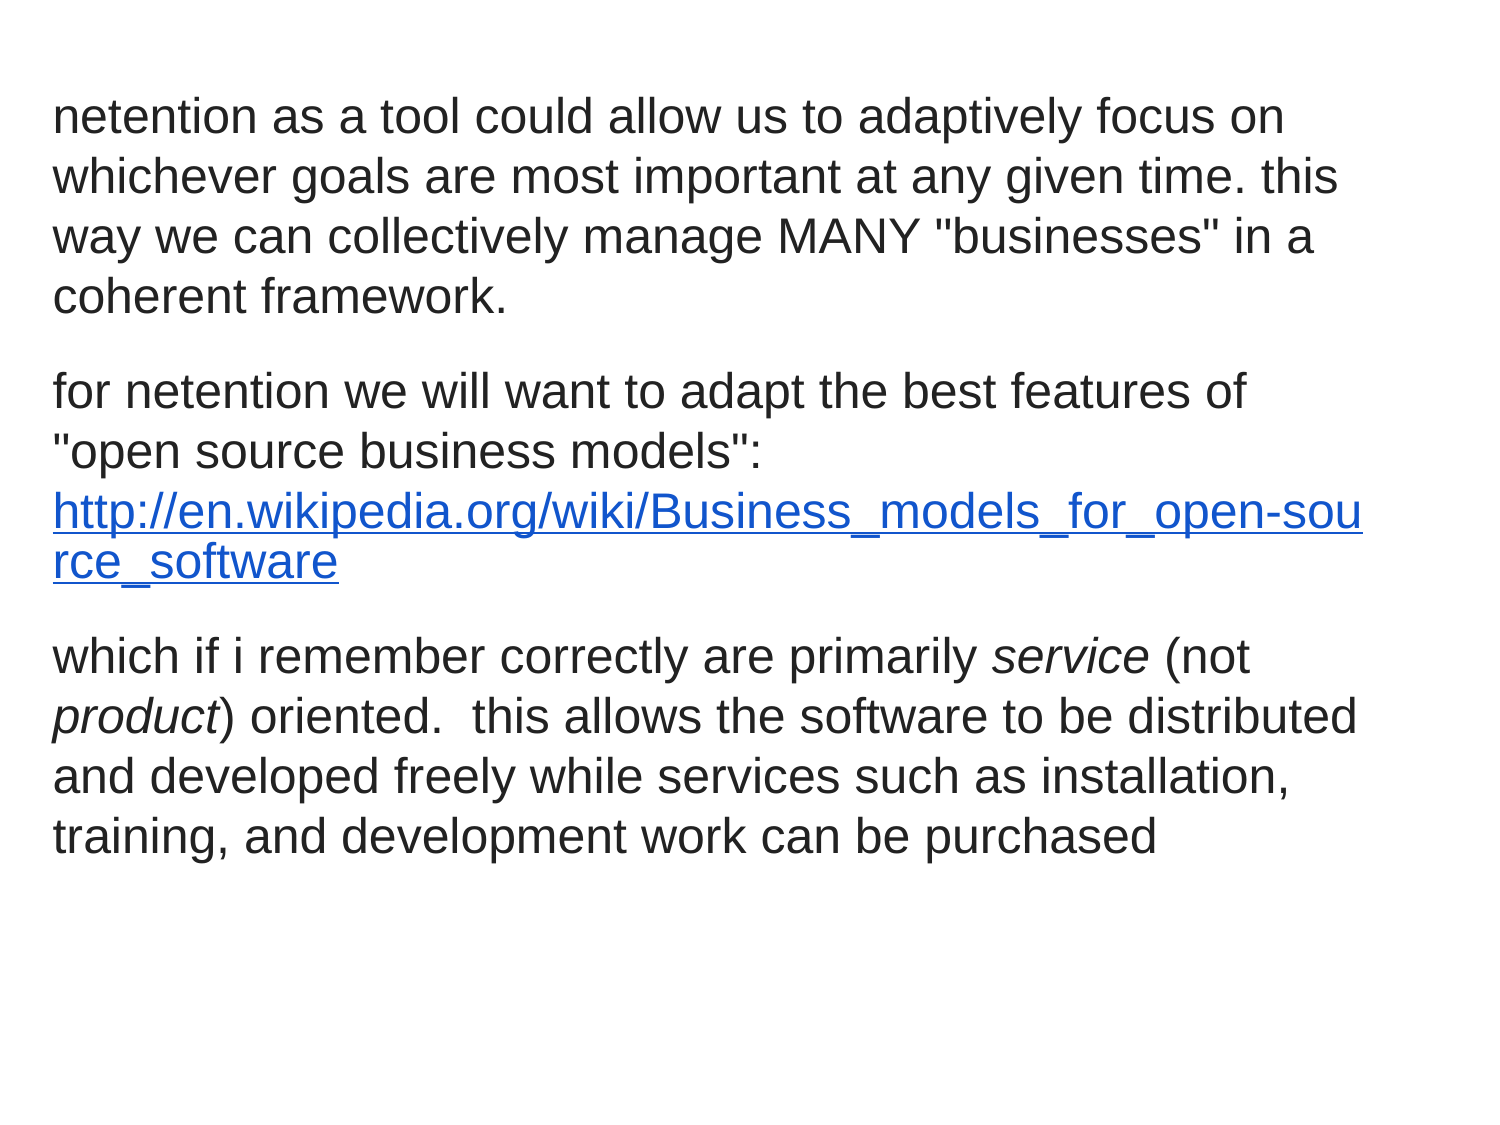

netention as a tool could allow us to adaptively focus on whichever goals are most important at any given time. this way we can collectively manage MANY "businesses" in a coherent framework.
for netention we will want to adapt the best features of "open source business models":
http://en.wikipedia.org/wiki/Business_models_for_open-source_software
which if i remember correctly are primarily service (not product) oriented. this allows the software to be distributed and developed freely while services such as installation, training, and development work can be purchased